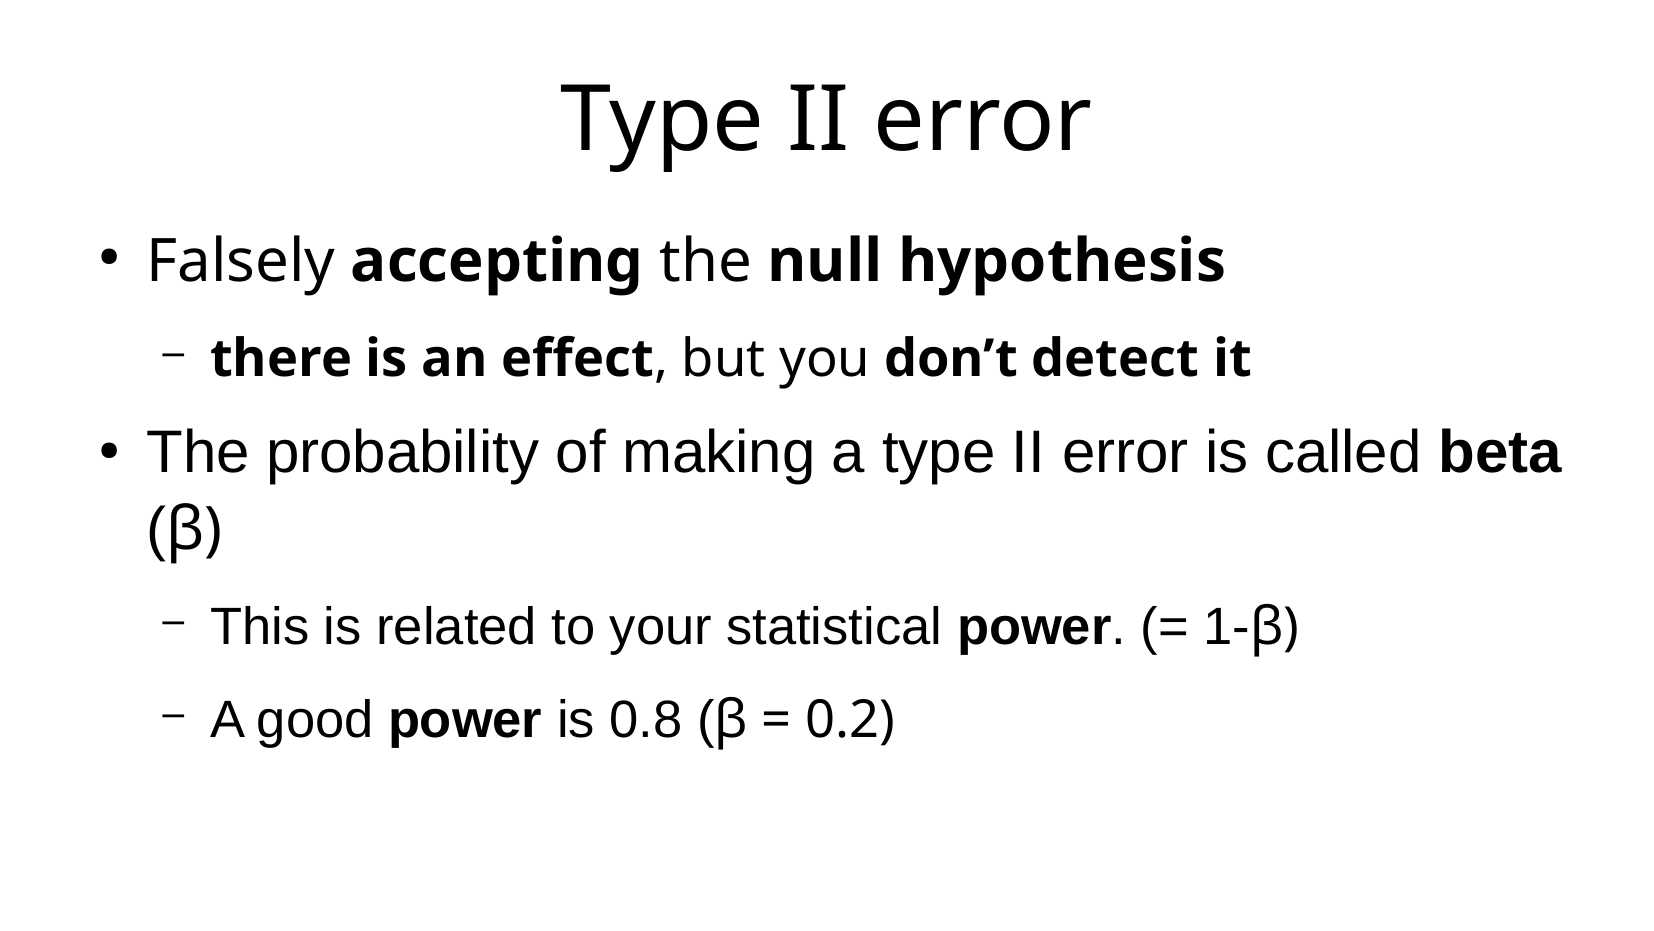

# Type II error
Falsely accepting the null hypothesis
there is an effect, but you don’t detect it
The probability of making a type II error is called beta (β)
This is related to your statistical power. (= 1-β)
A good power is 0.8 (β = 0.2)